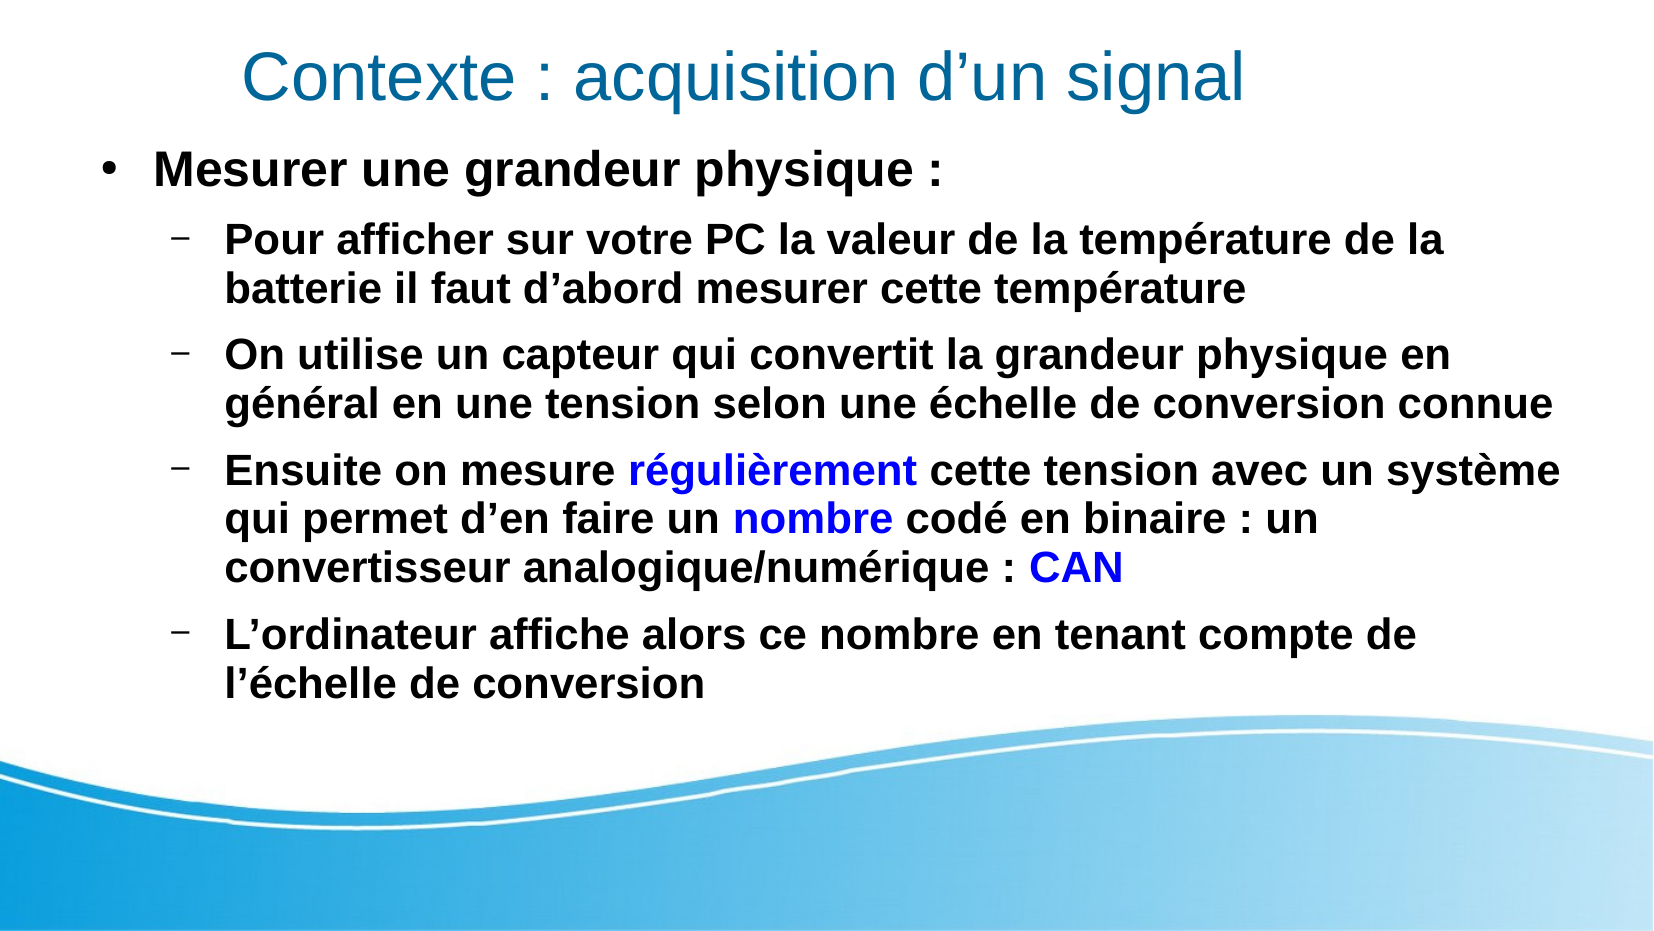

# Contexte : acquisition d’un signal
Mesurer une grandeur physique :
Pour afficher sur votre PC la valeur de la température de la batterie il faut d’abord mesurer cette température
On utilise un capteur qui convertit la grandeur physique en général en une tension selon une échelle de conversion connue
Ensuite on mesure régulièrement cette tension avec un système qui permet d’en faire un nombre codé en binaire : un convertisseur analogique/numérique : CAN
L’ordinateur affiche alors ce nombre en tenant compte de l’échelle de conversion